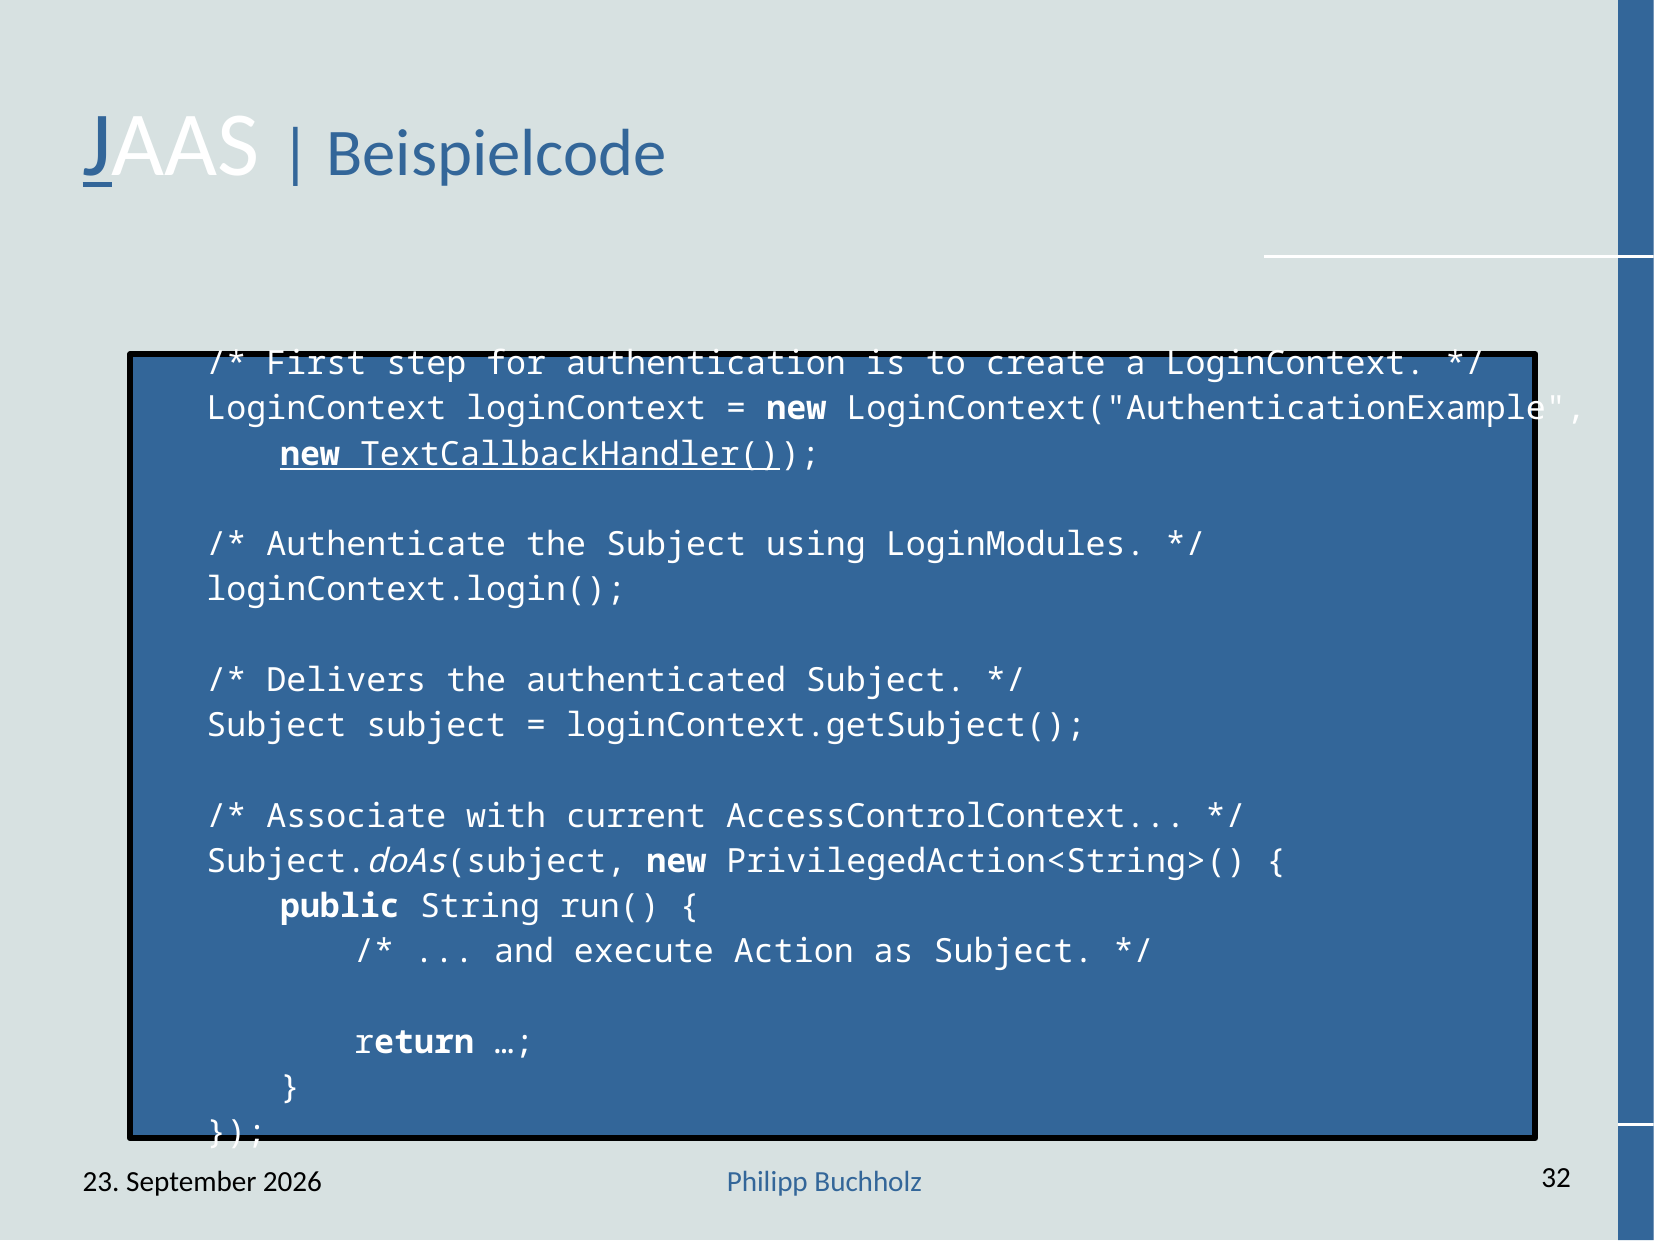

# JAAS | Beispielcode
		/* First step for authentication is to create a LoginContext. */
		LoginContext loginContext = new LoginContext("AuthenticationExample",
			new TextCallbackHandler());
		/* Authenticate the Subject using LoginModules. */
		loginContext.login();
		/* Delivers the authenticated Subject. */
		Subject subject = loginContext.getSubject();
		/* Associate with current AccessControlContext... */
		Subject.doAs(subject, new PrivilegedAction<String>() {
			public String run() {
				/* ... and execute Action as Subject. */
				return …;
			}
		});
32